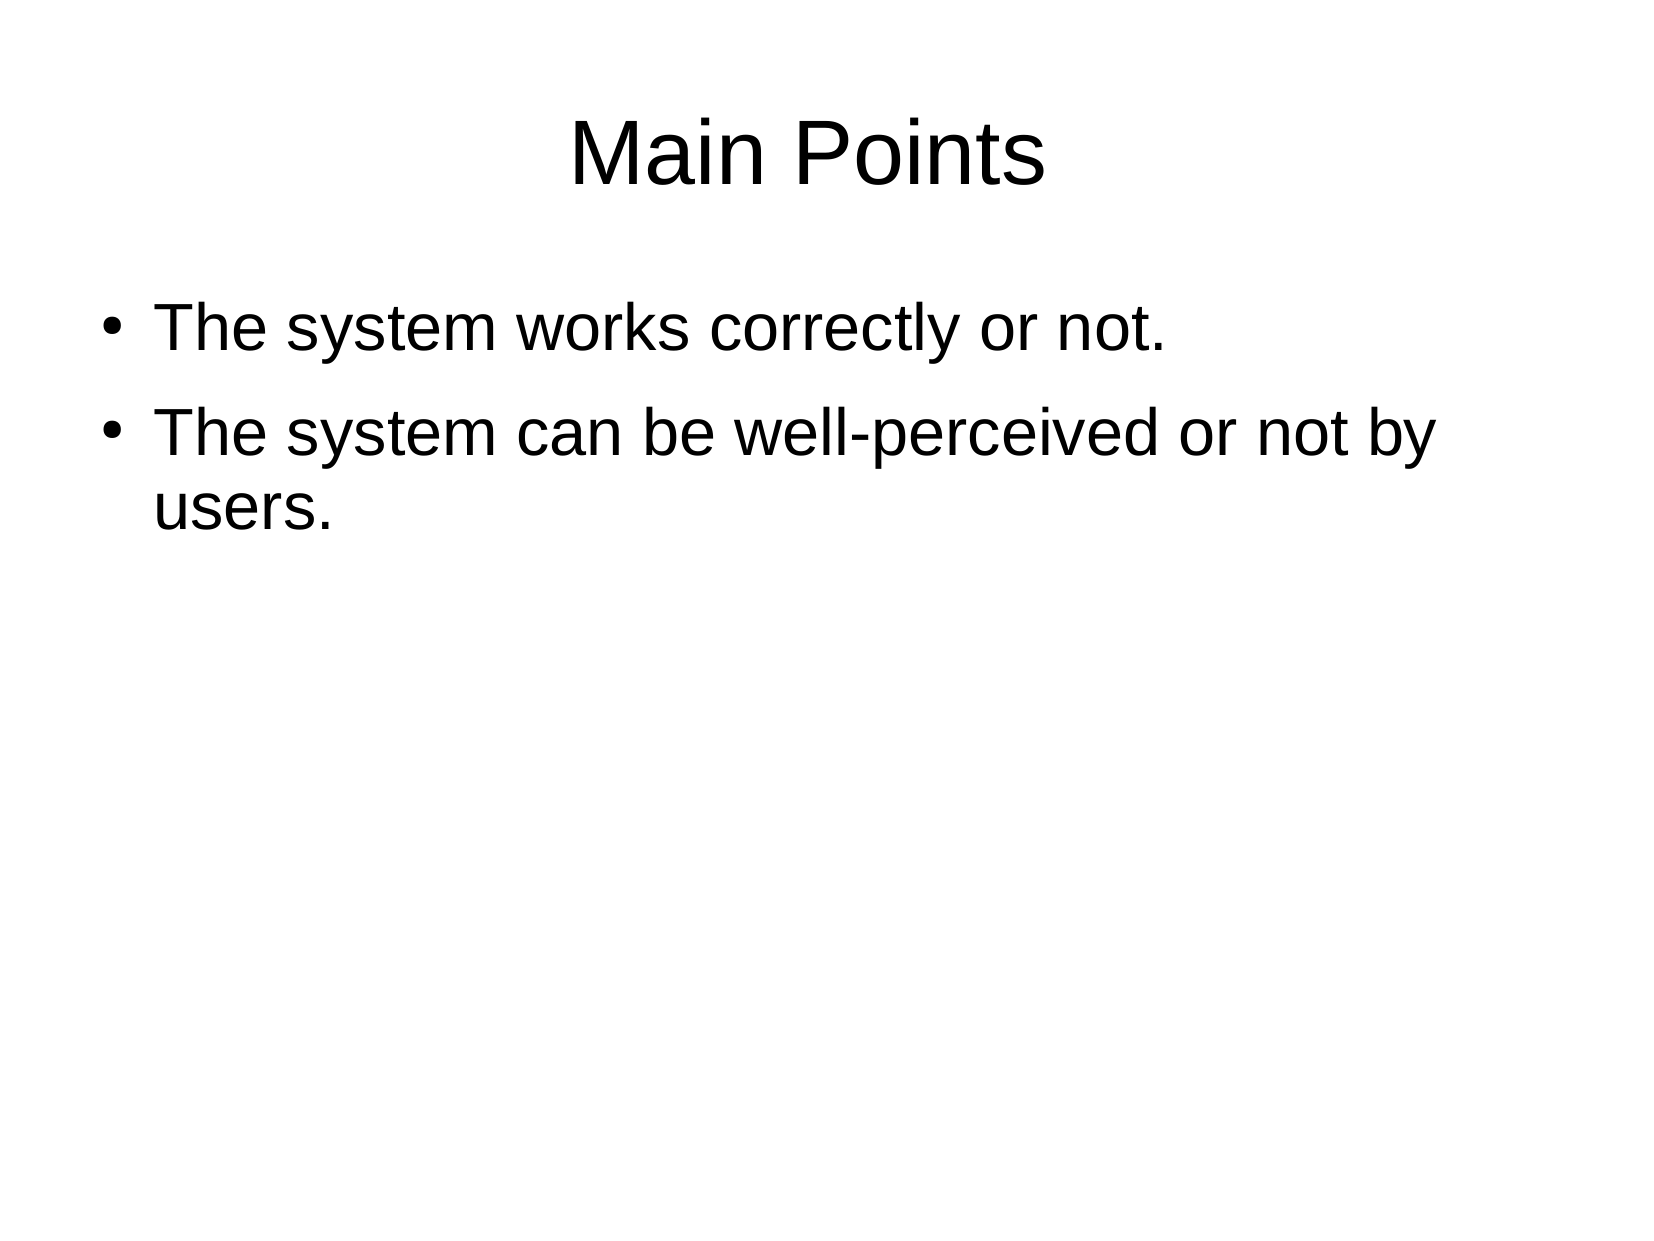

# Main Points
The system works correctly or not.
The system can be well-perceived or not by users.